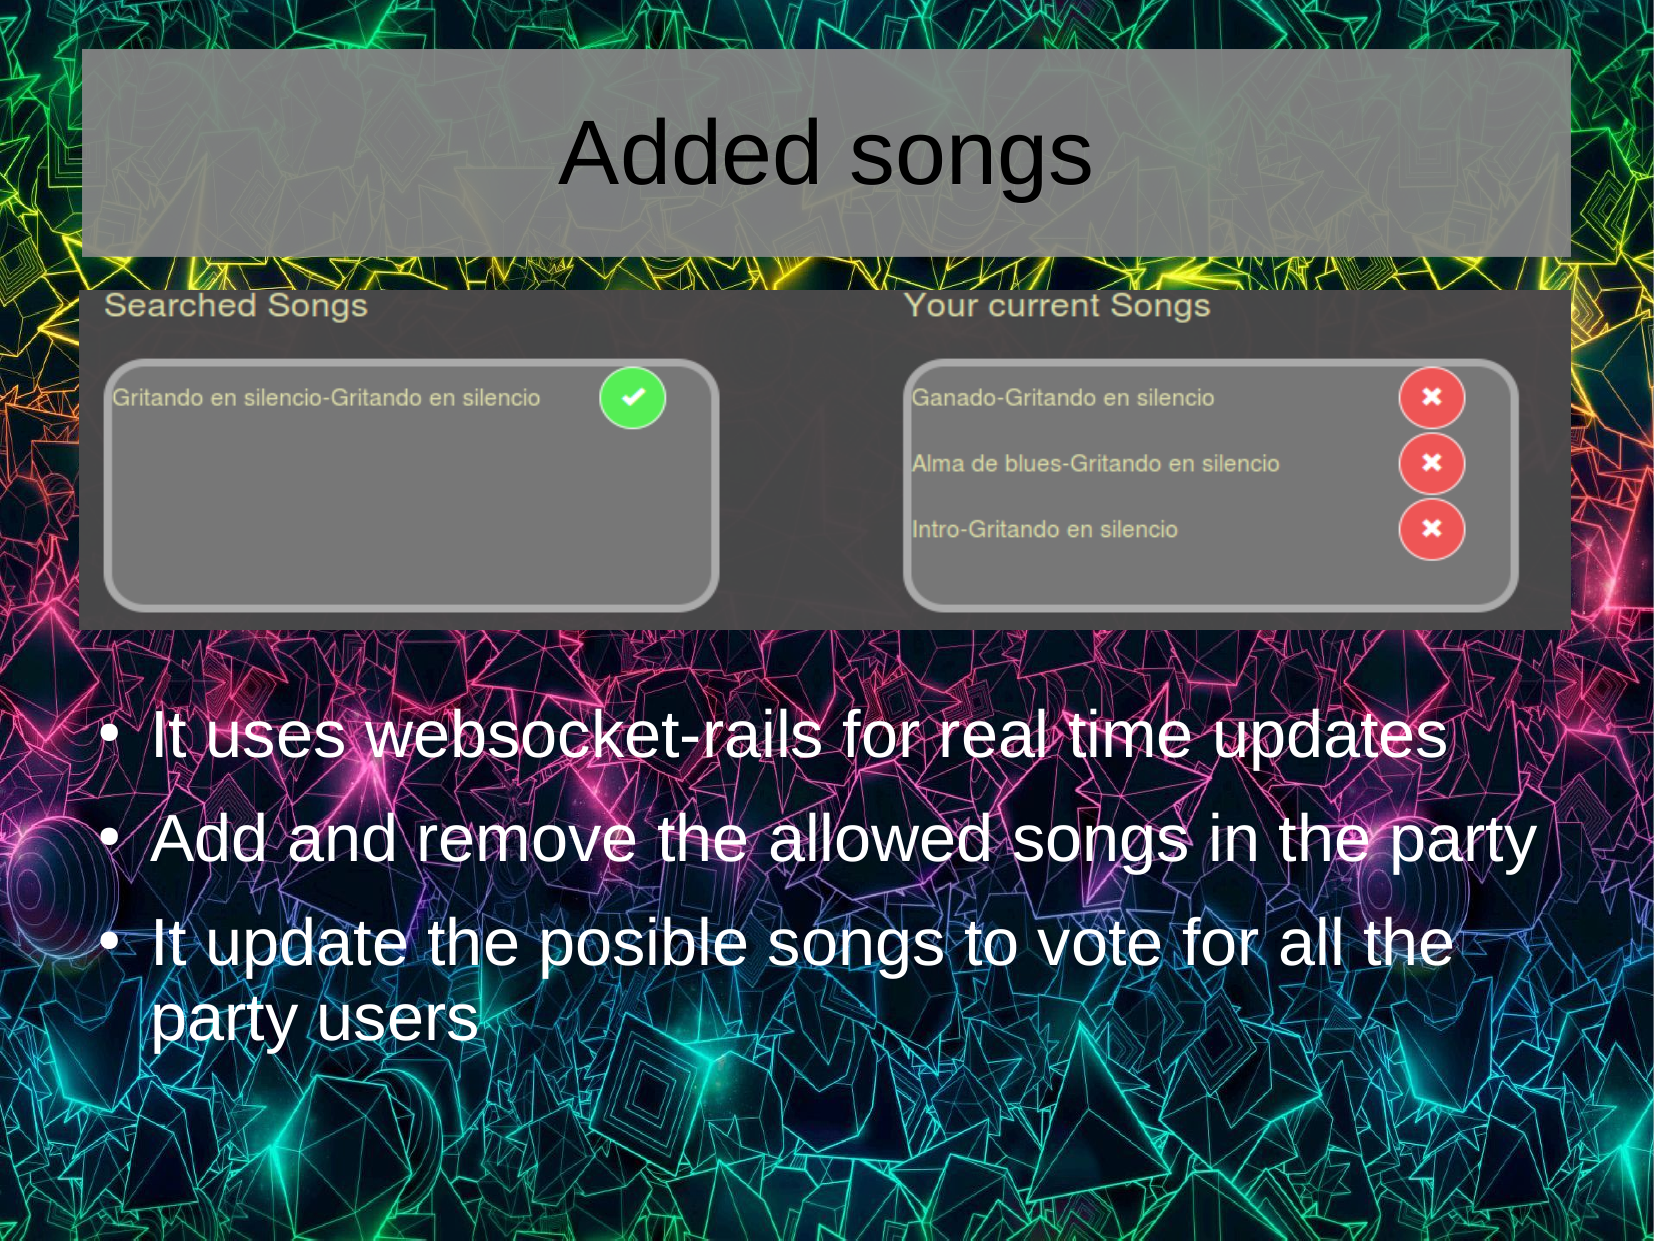

# Added songs
It uses websocket-rails for real time updates
Add and remove the allowed songs in the party
It update the posible songs to vote for all the party users